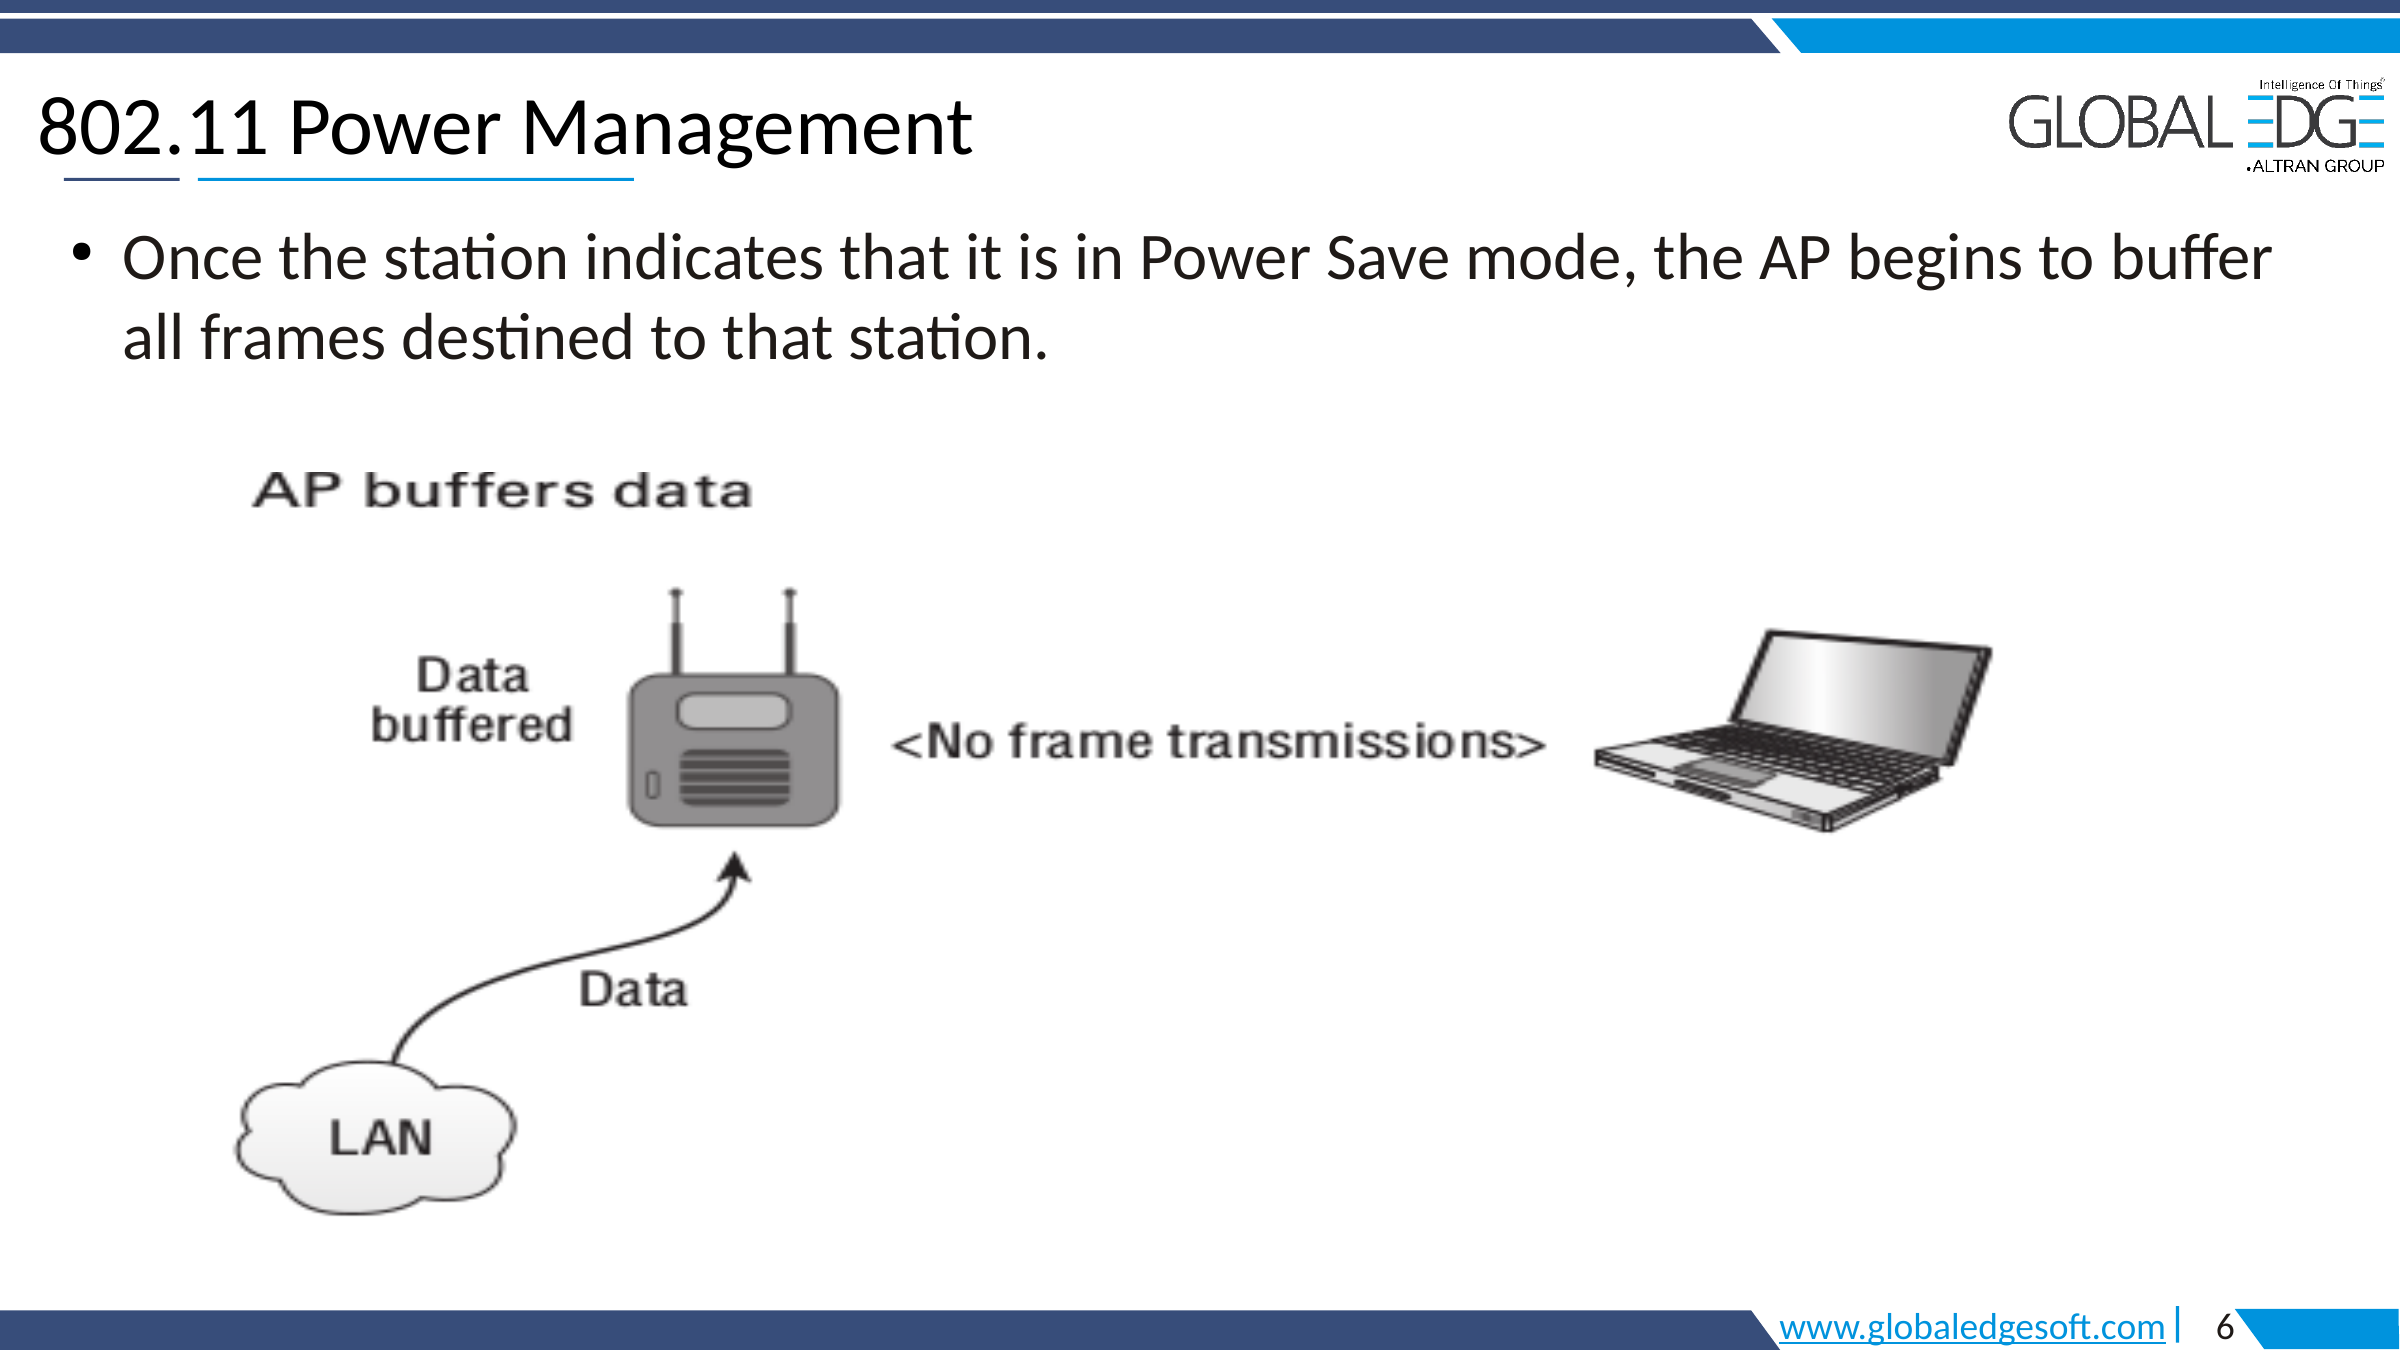

# 802.11 Power Management
Once the station indicates that it is in Power Save mode, the AP begins to buffer all frames destined to that station.